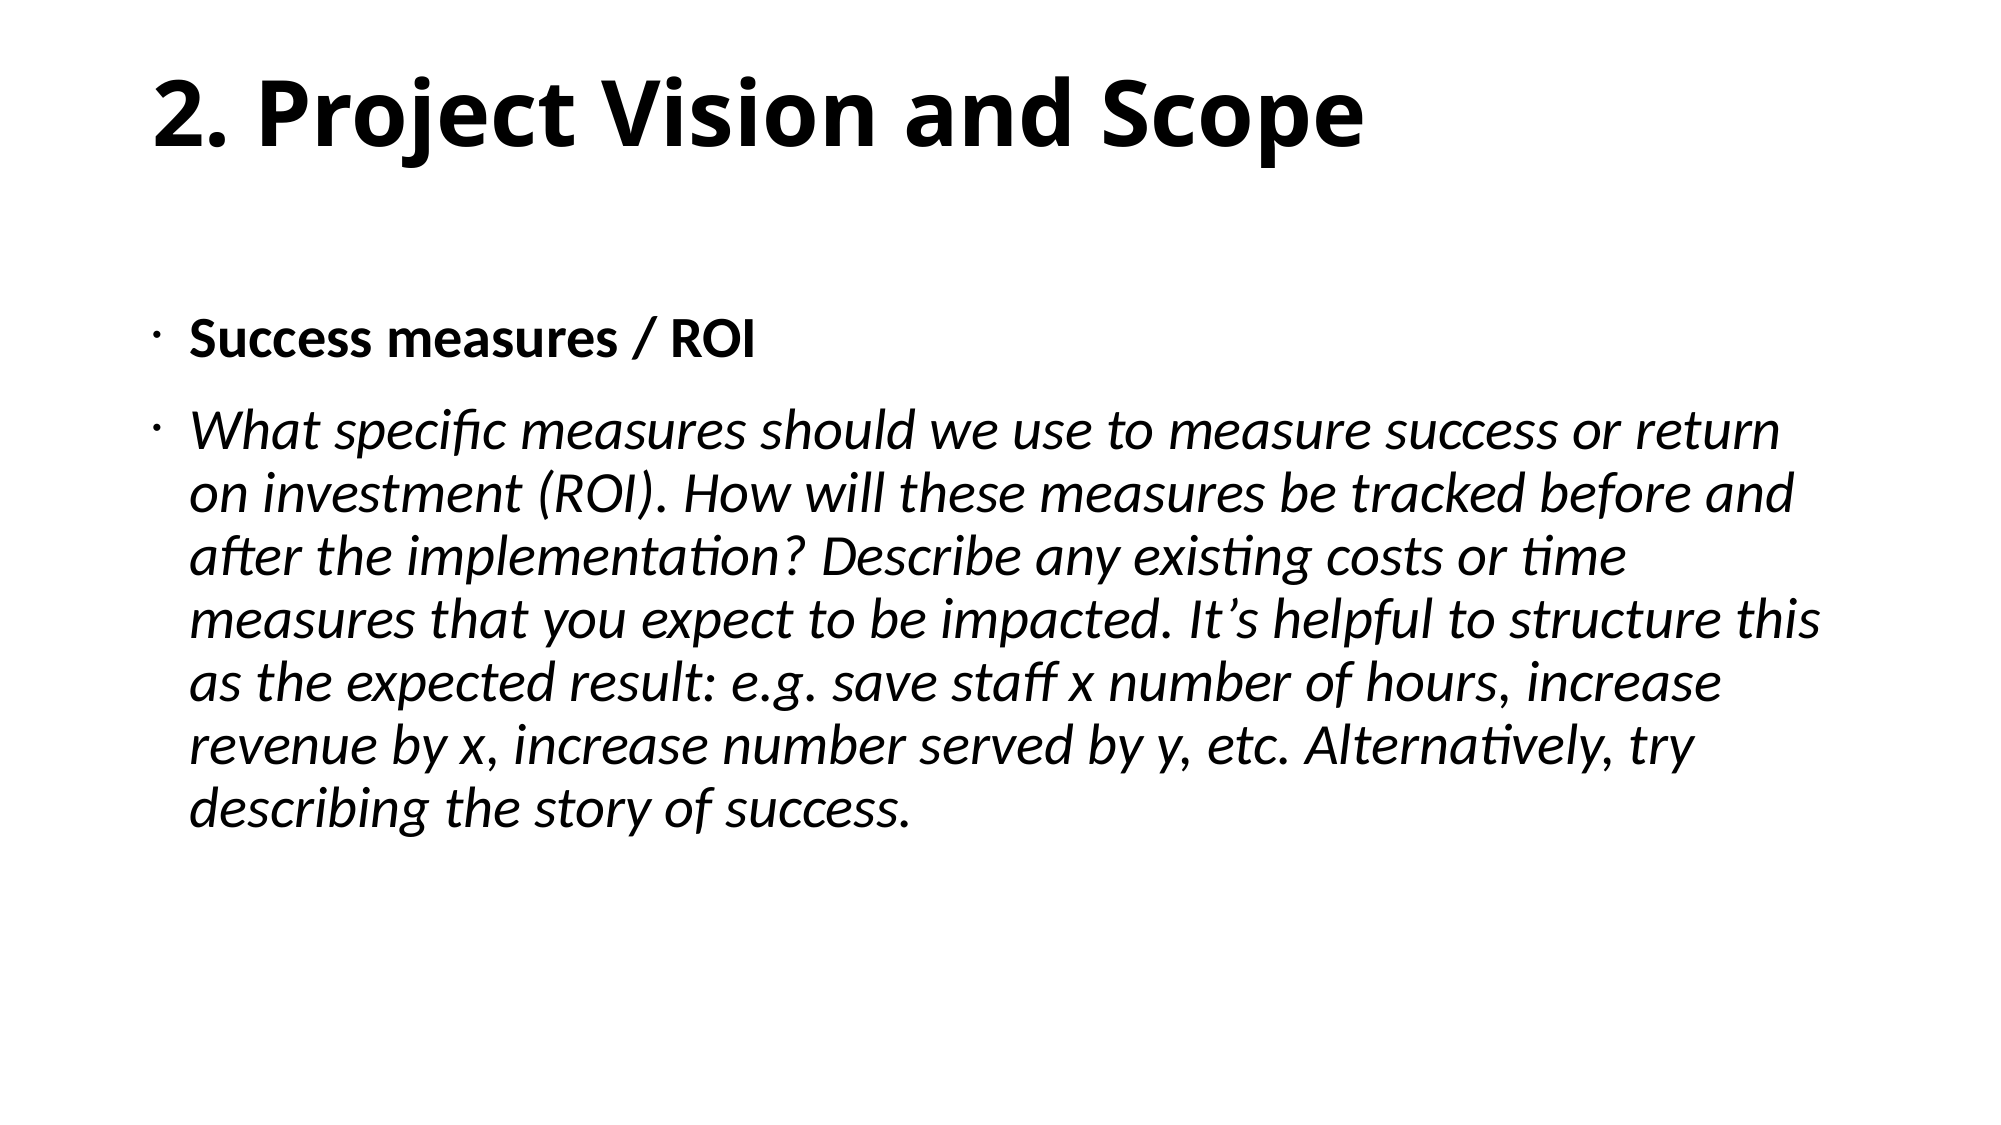

# 2. Project Vision and Scope
Success measures / ROI
What specific measures should we use to measure success or return on investment (ROI). How will these measures be tracked before and after the implementation? Describe any existing costs or time measures that you expect to be impacted. It’s helpful to structure this as the expected result: e.g. save staff x number of hours, increase revenue by x, increase number served by y, etc. Alternatively, try describing the story of success.